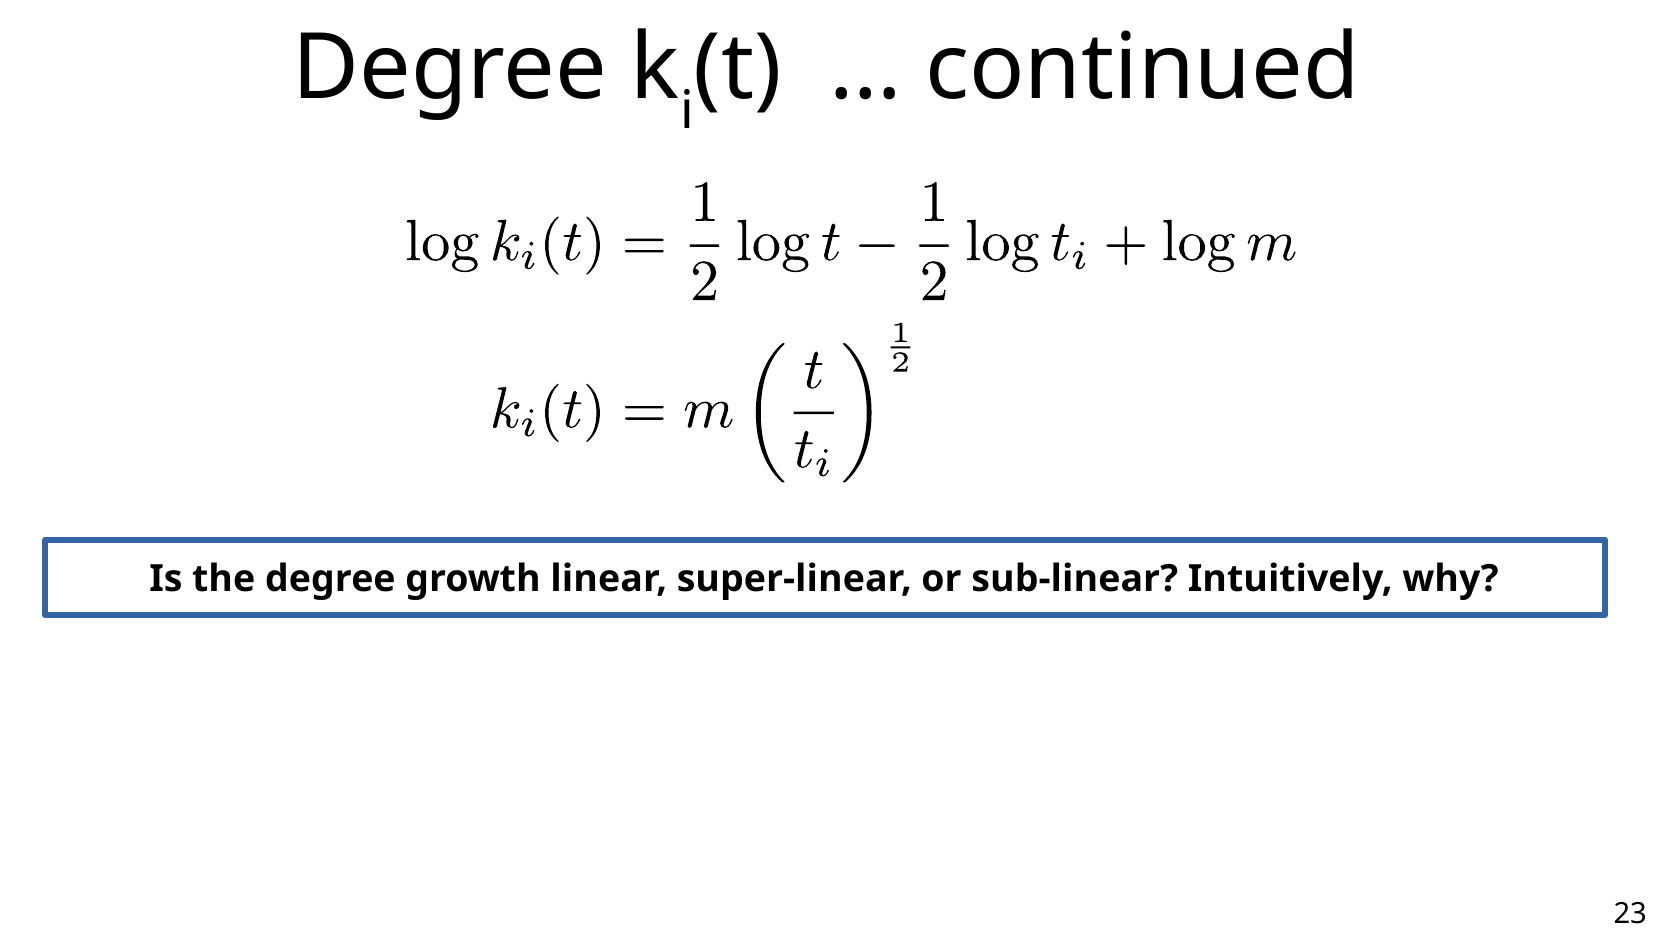

# Degree ki(t) … continued
Is the degree growth linear, super-linear, or sub-linear? Intuitively, why?
23